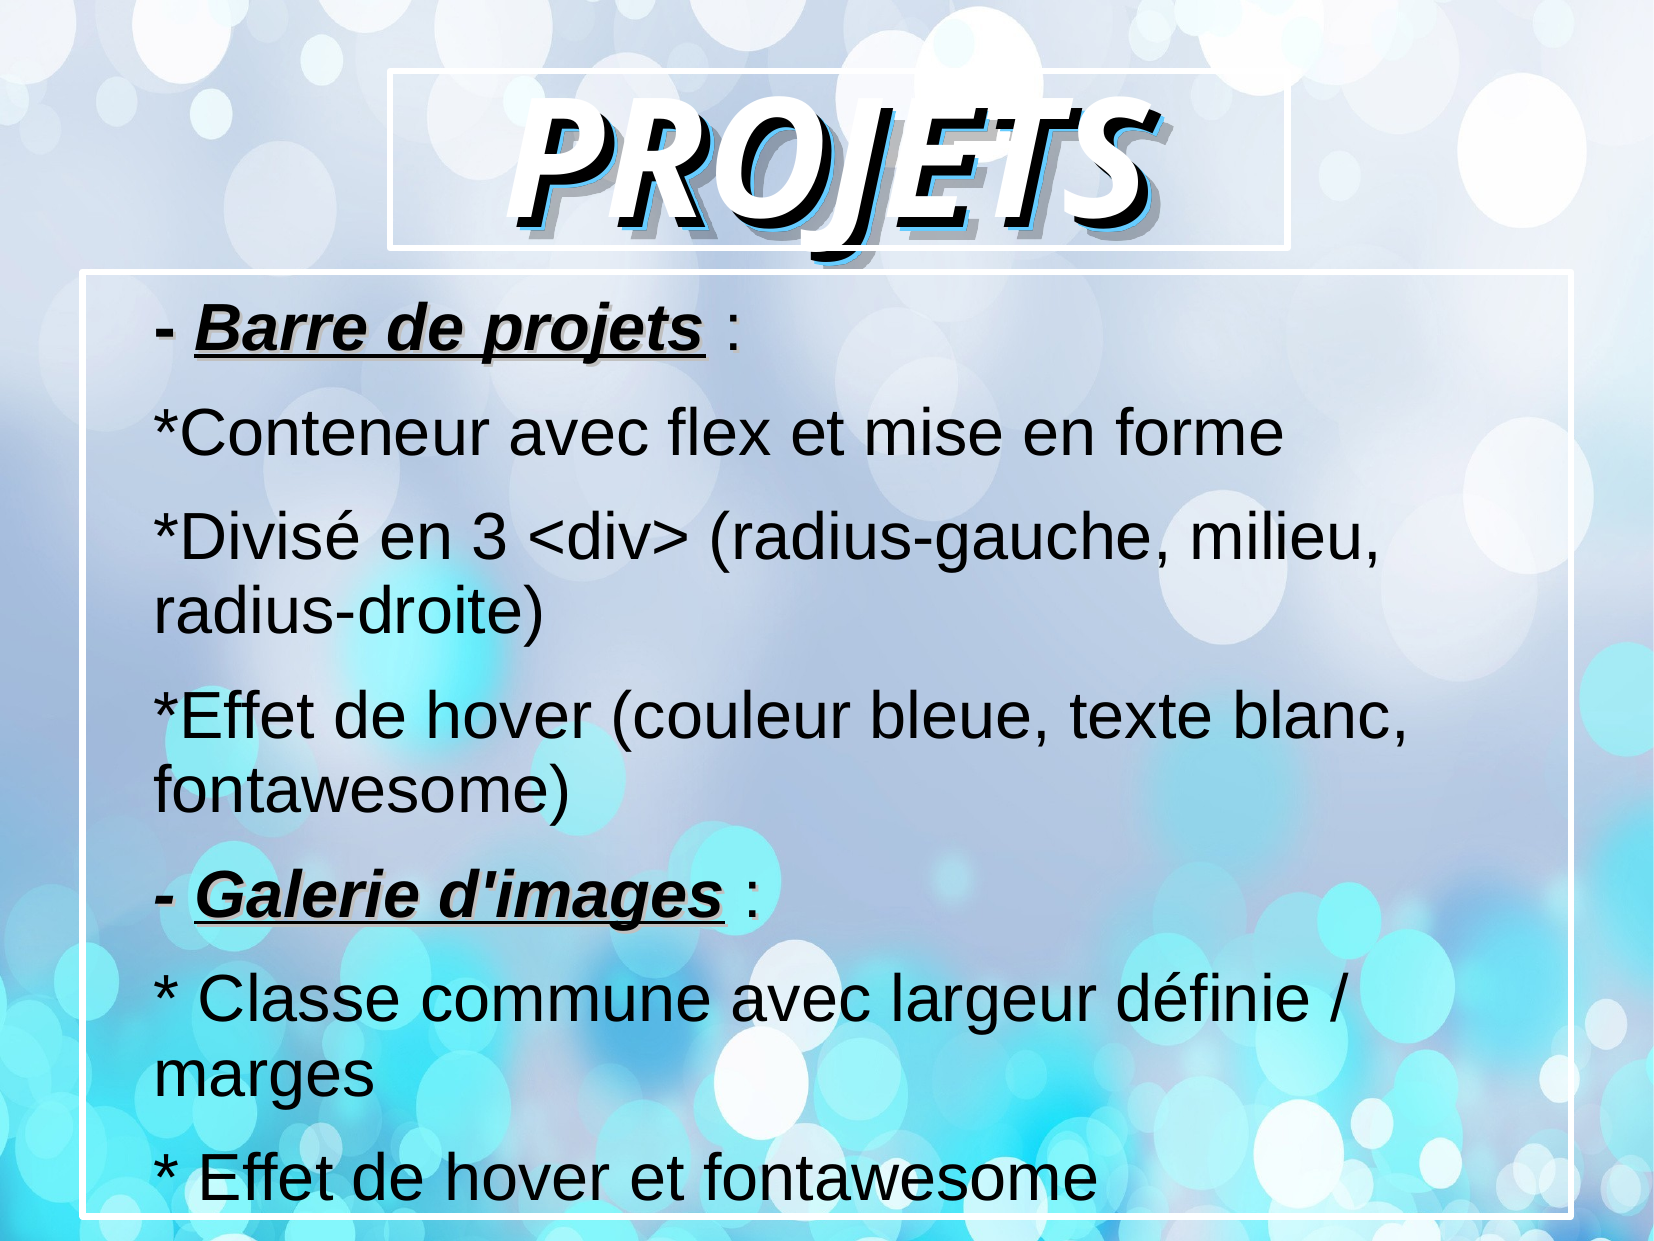

# PROJETS
- Barre de projets :
*Conteneur avec flex et mise en forme
*Divisé en 3 <div> (radius-gauche, milieu, radius-droite)
*Effet de hover (couleur bleue, texte blanc, fontawesome)
- Galerie d'images :
* Classe commune avec largeur définie / marges
* Effet de hover et fontawesome